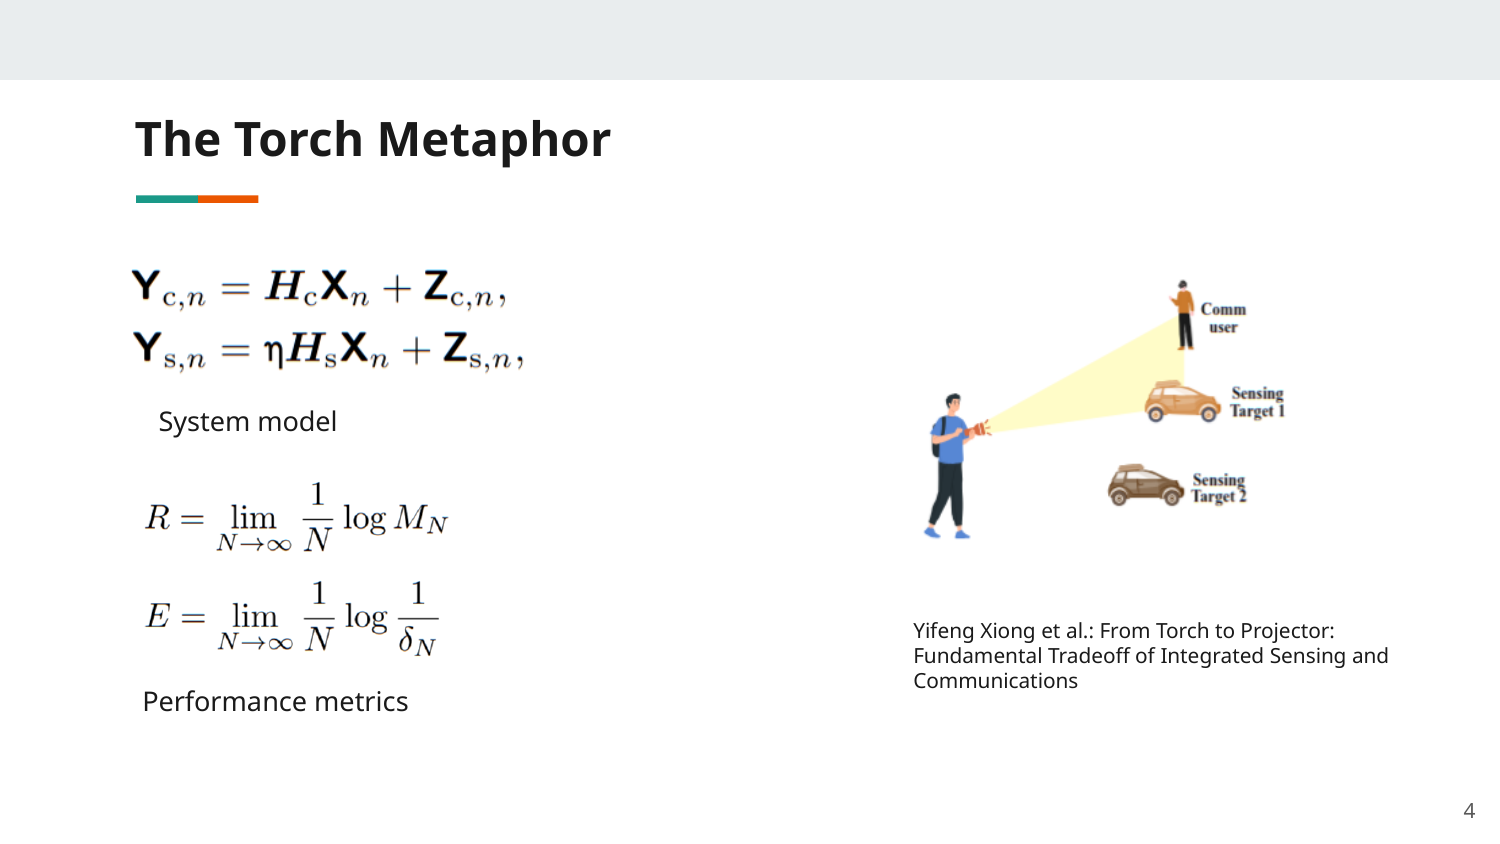

# The Torch Metaphor
System model
Yifeng Xiong et al.: From Torch to Projector: Fundamental Tradeoff of Integrated Sensing and Communications
Performance metrics